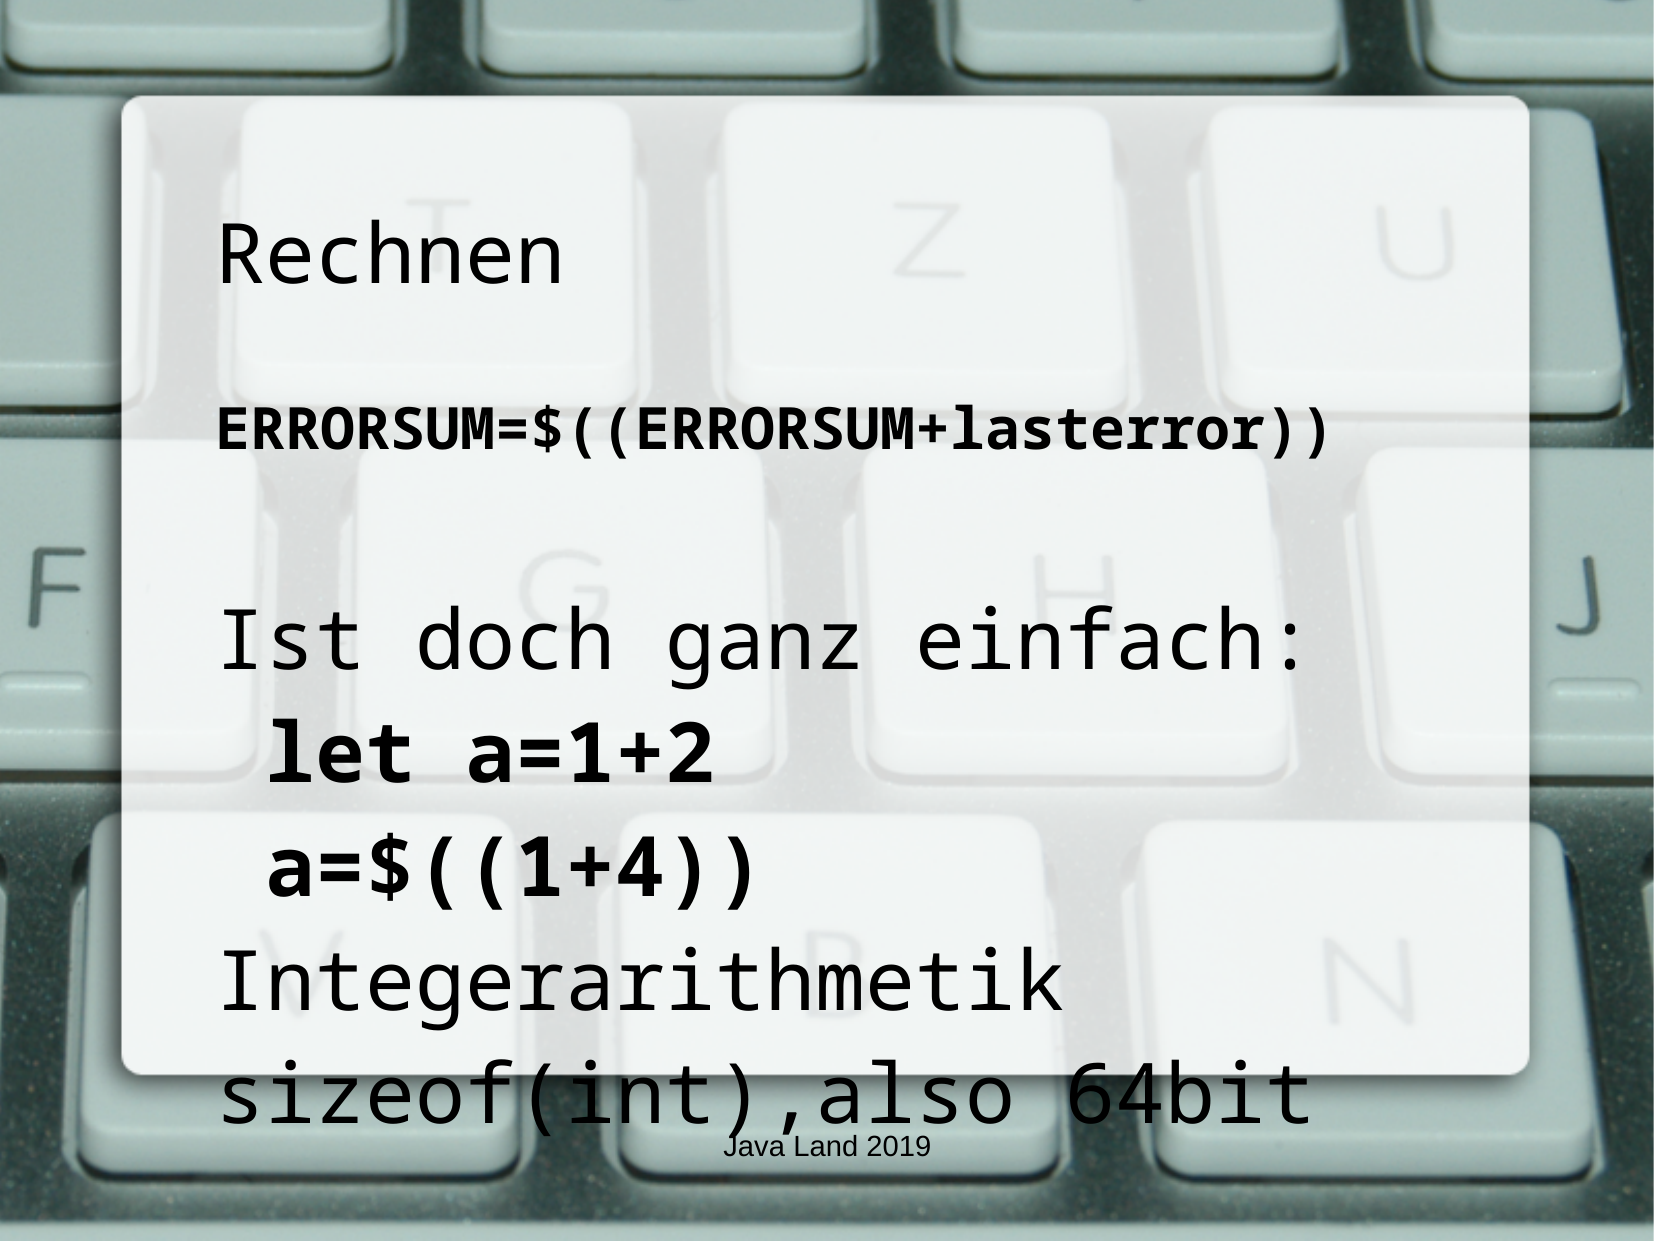

#
Rechnen
ERRORSUM=$((ERRORSUM+lasterror))
Ist doch ganz einfach:
 let a=1+2
 a=$((1+4))
Integerarithmetik
sizeof(int),also 64bit